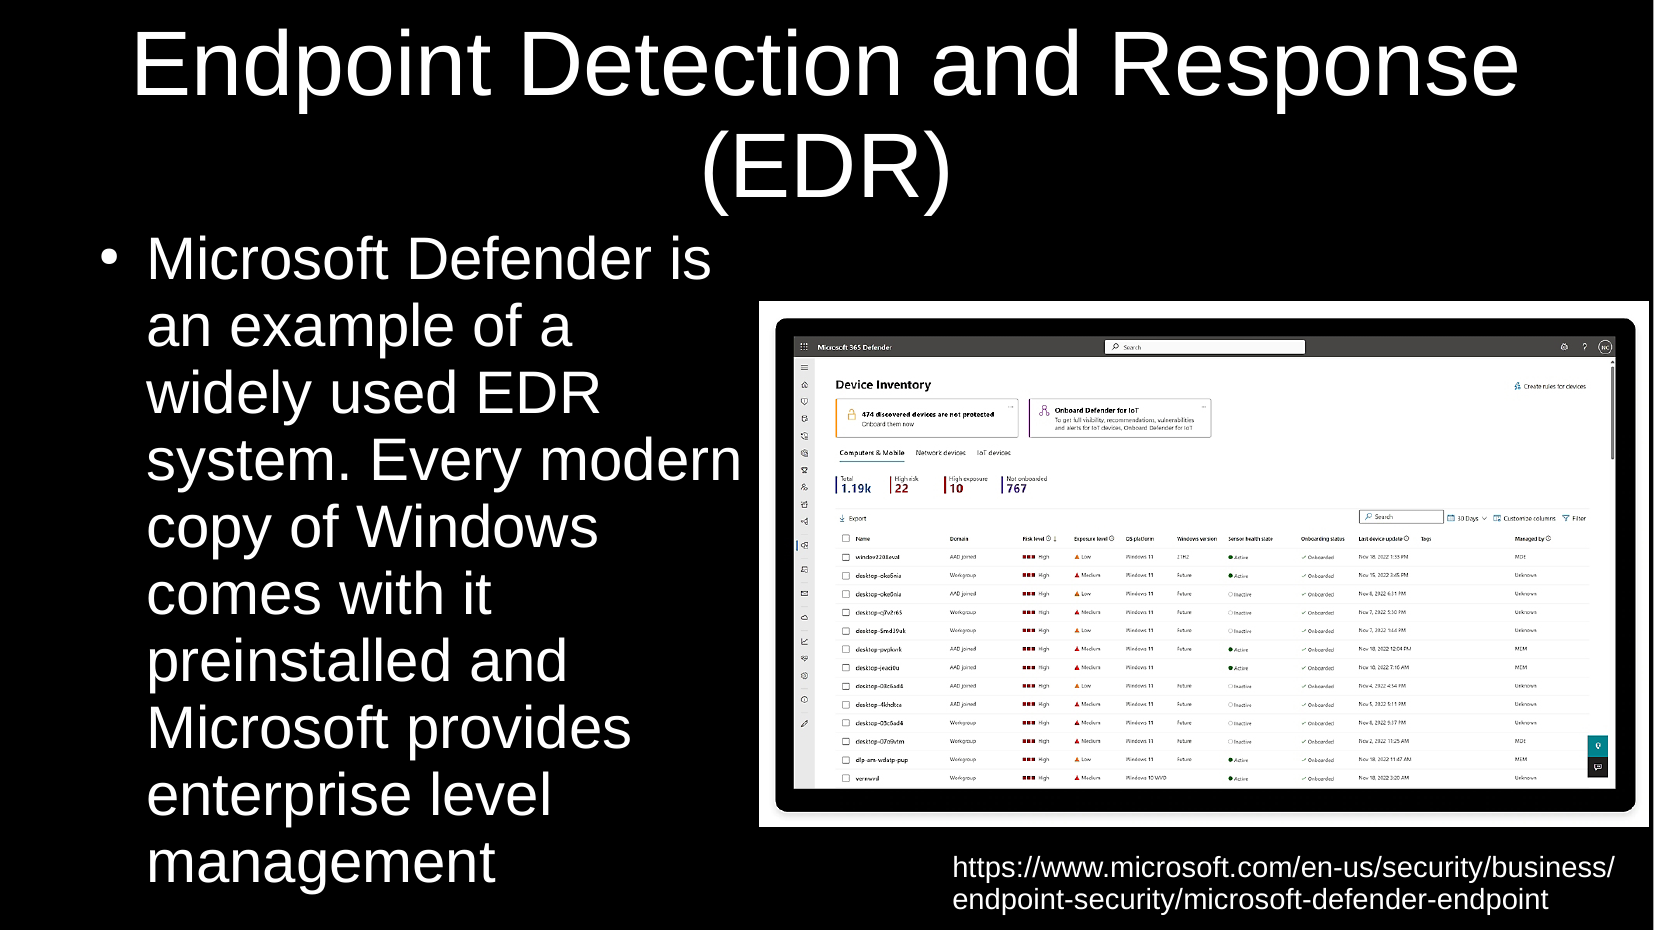

# Endpoint Detection and Response (EDR)
Microsoft Defender is an example of a widely used EDR system. Every modern copy of Windows comes with it preinstalled and Microsoft provides enterprise level management
https://www.microsoft.com/en-us/security/business/endpoint-security/microsoft-defender-endpoint